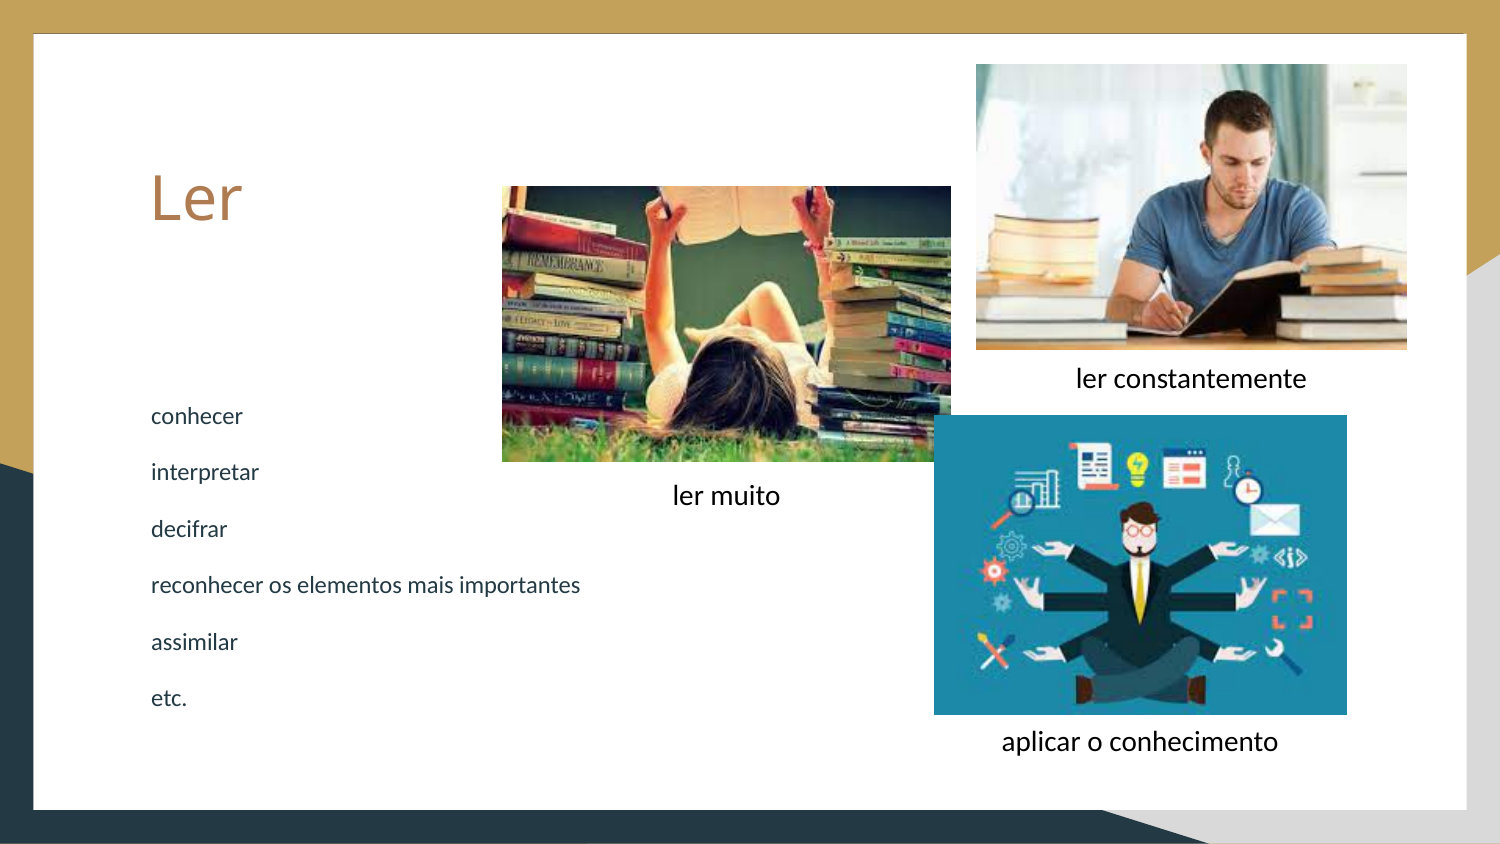

# Ler
ler constantemente
conhecer
interpretar
decifrar
reconhecer os elementos mais importantes
assimilar
etc.
ler muito
aplicar o conhecimento